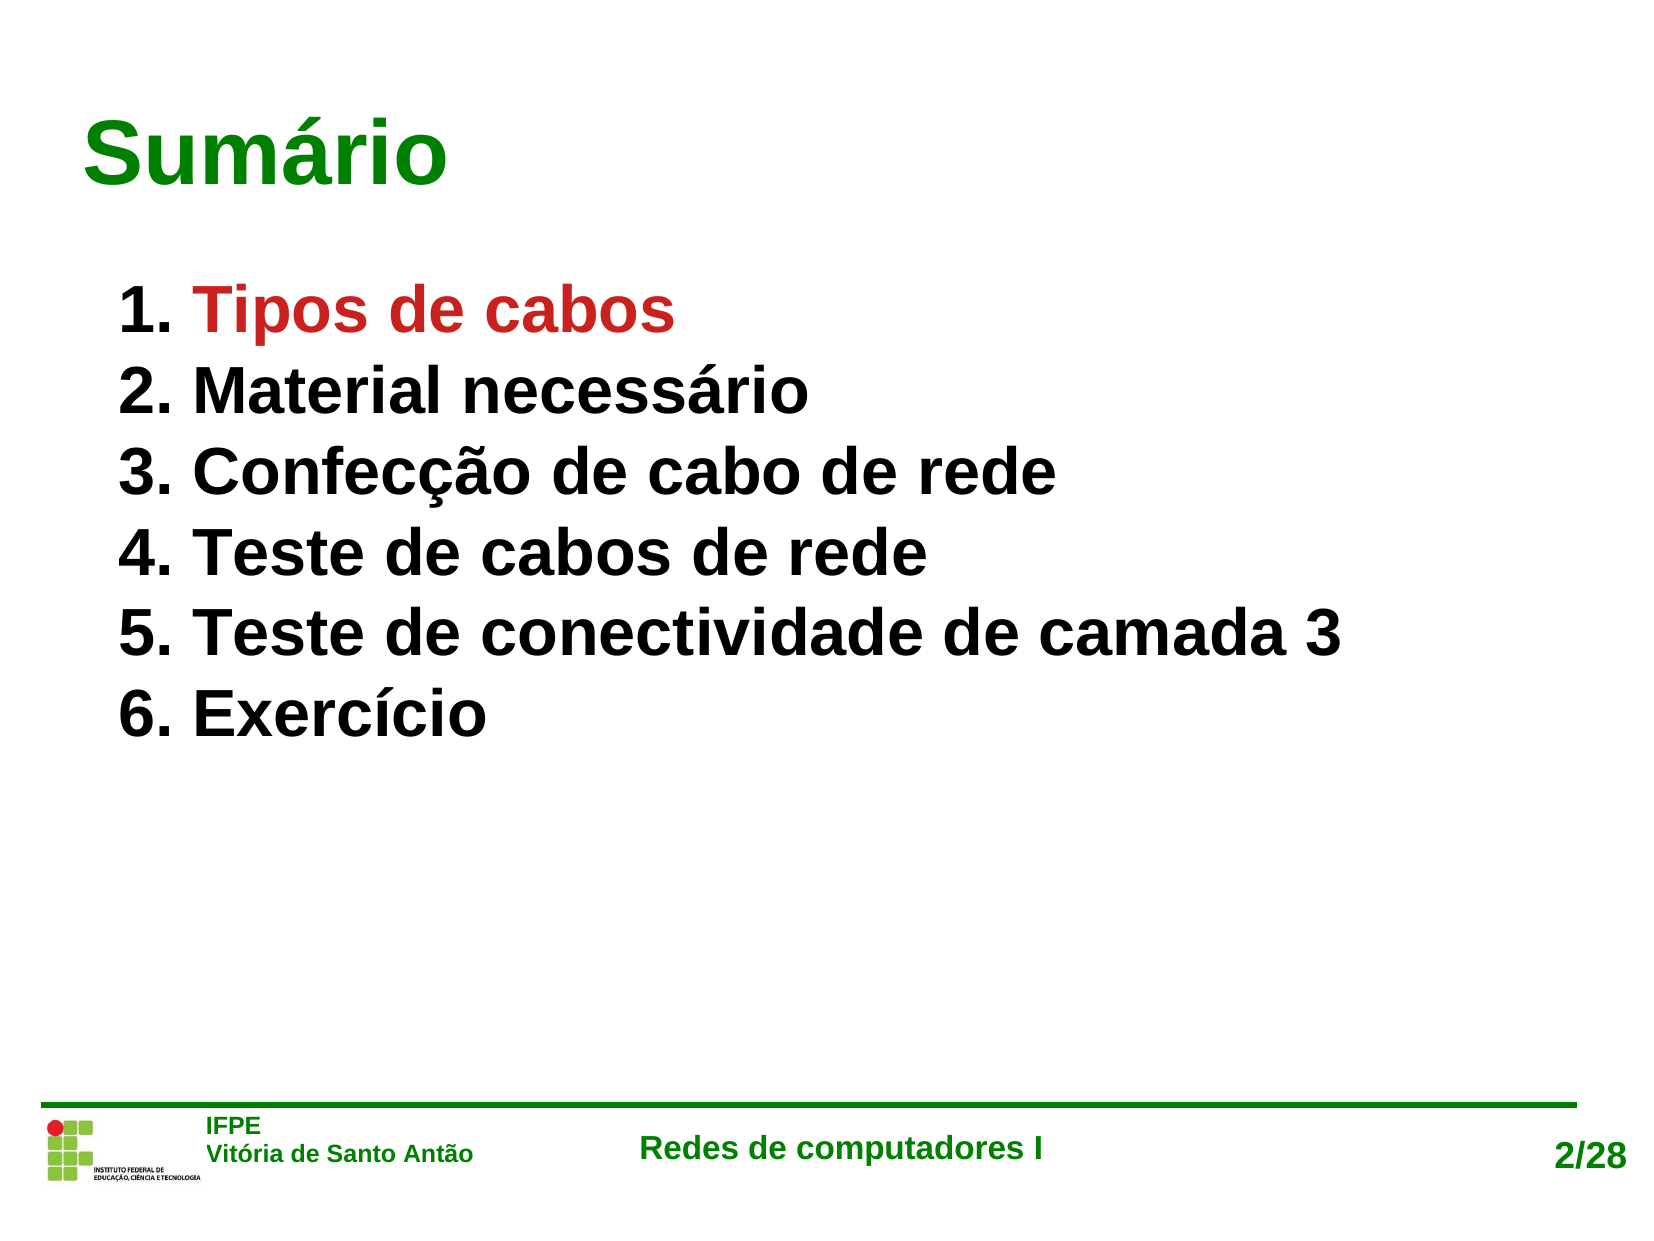

# Sumário
 Tipos de cabos
 Material necessário
 Confecção de cabo de rede
 Teste de cabos de rede
 Teste de conectividade de camada 3
 Exercício